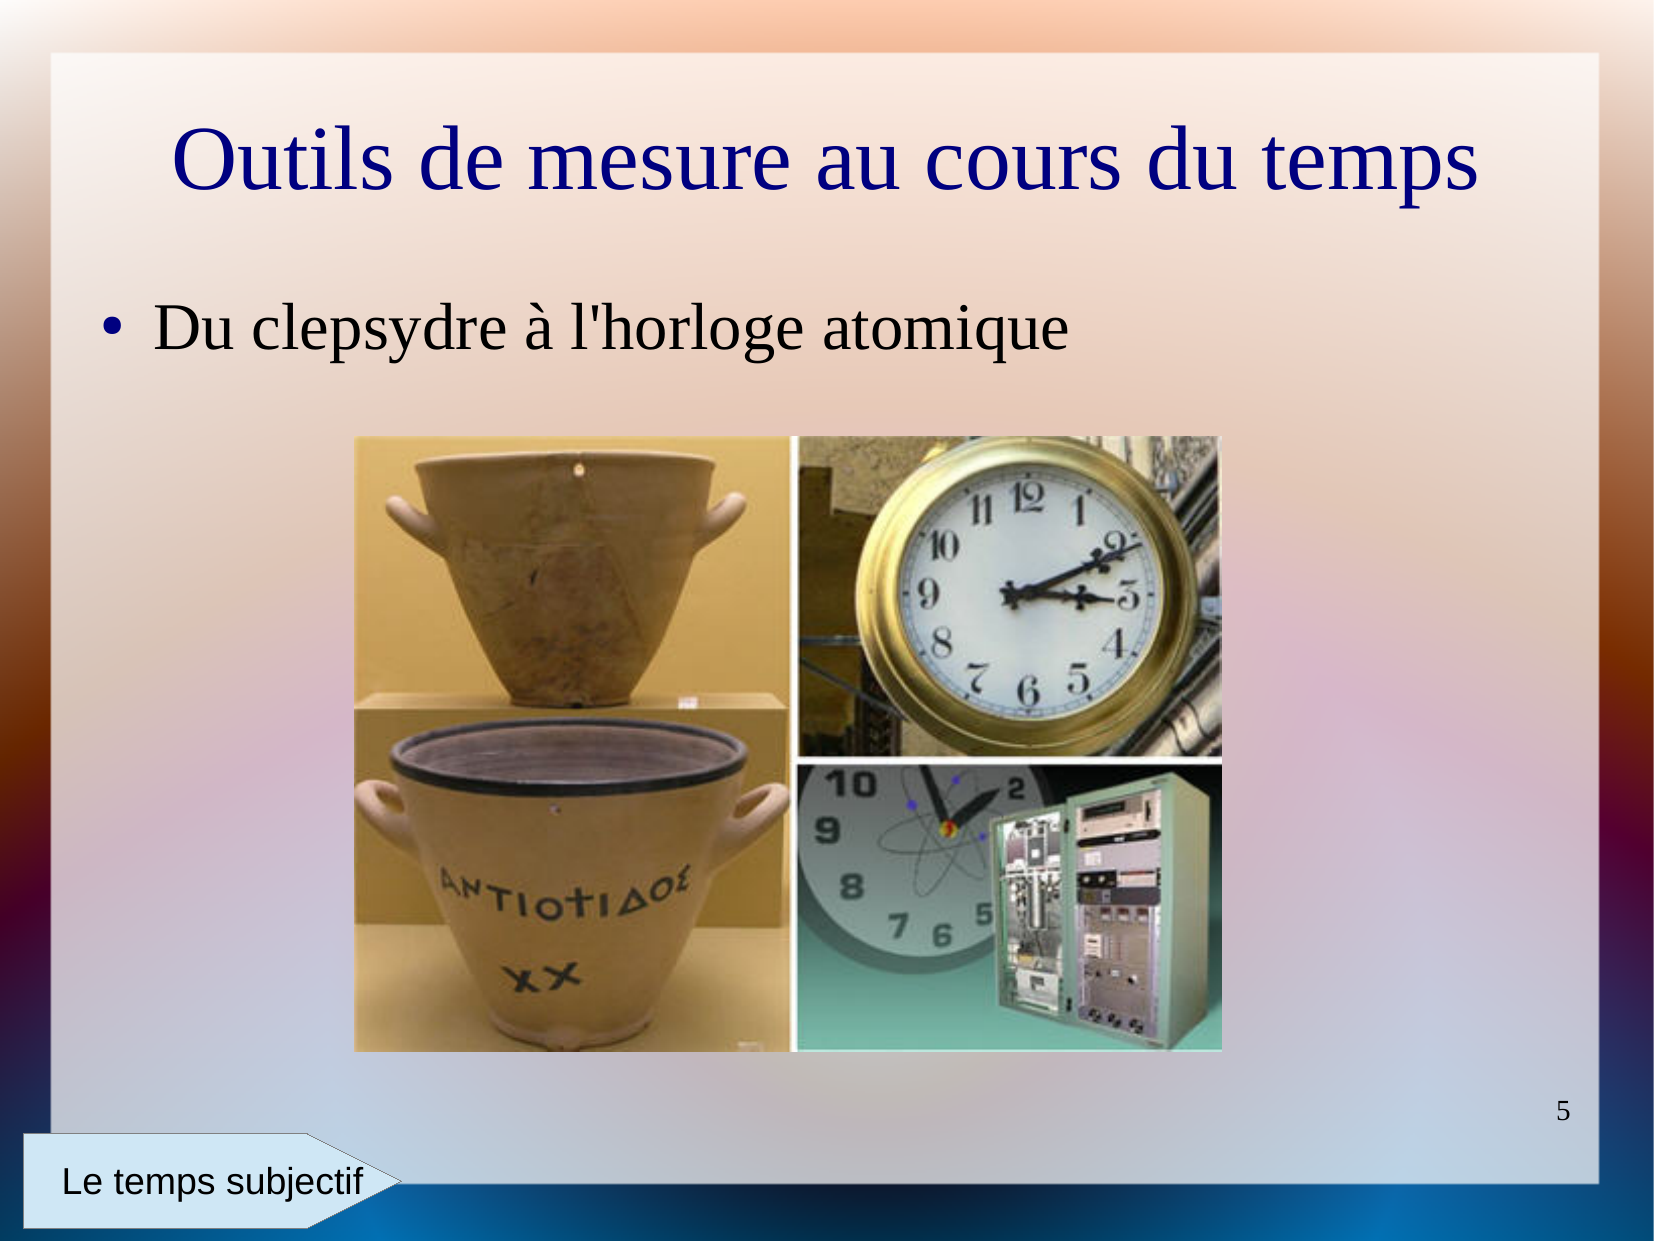

# Outils de mesure au cours du temps
Du clepsydre à l'horloge atomique
5
Le temps subjectif